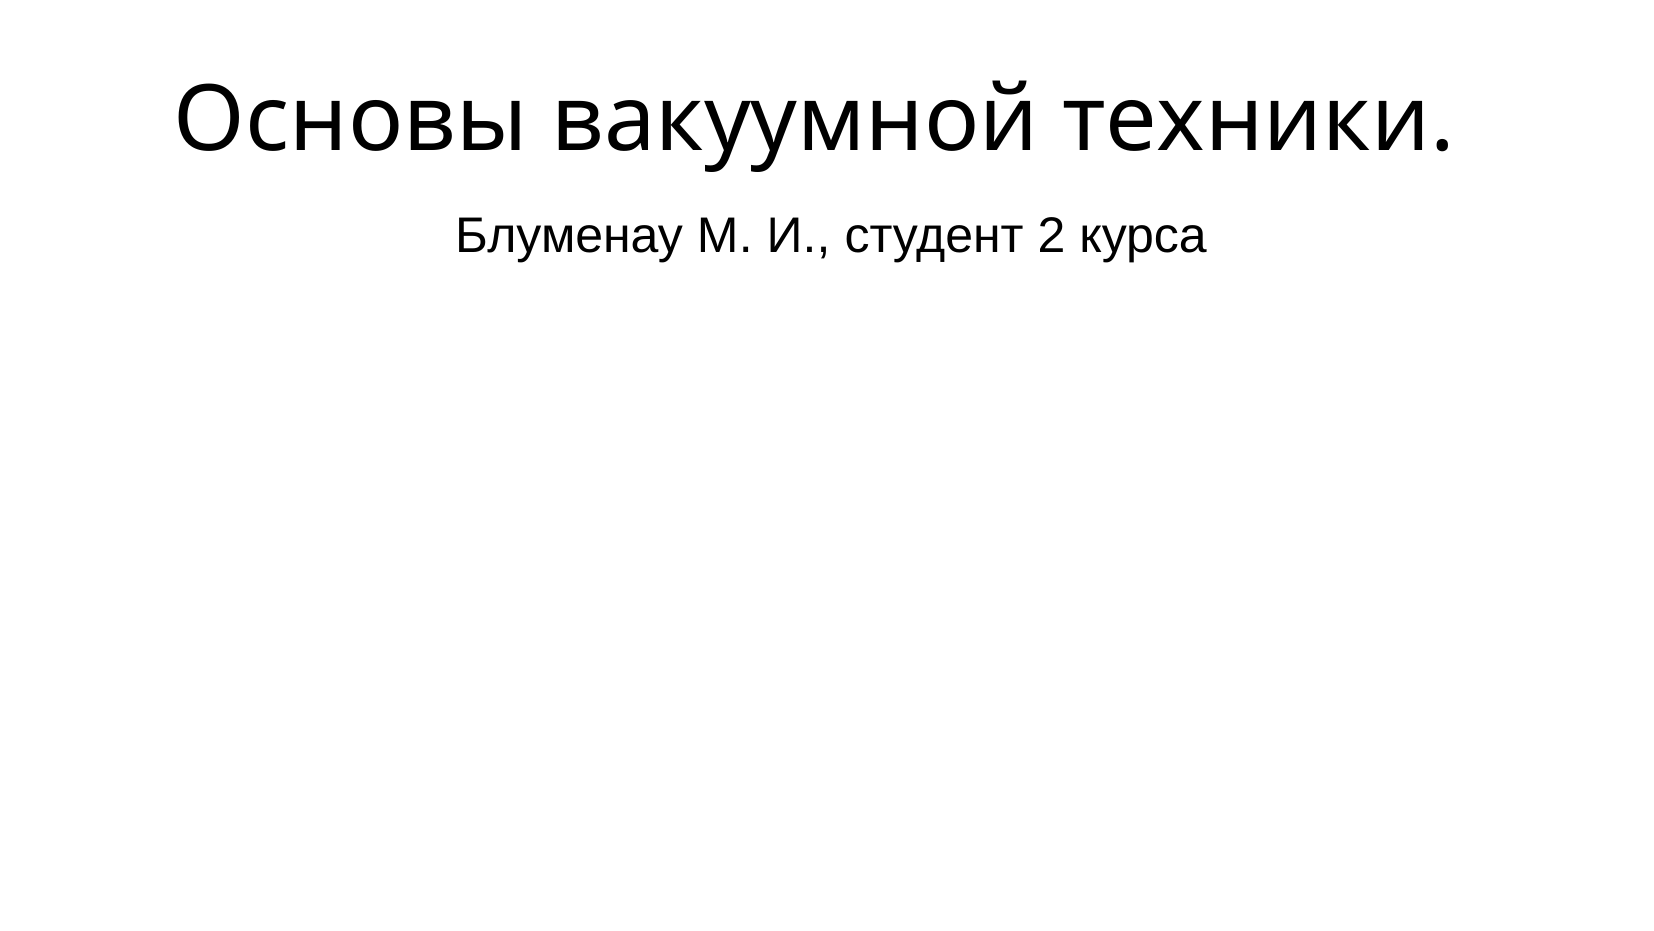

Блуменау М. И., студент 2 курса
# Основы вакуумной техники.